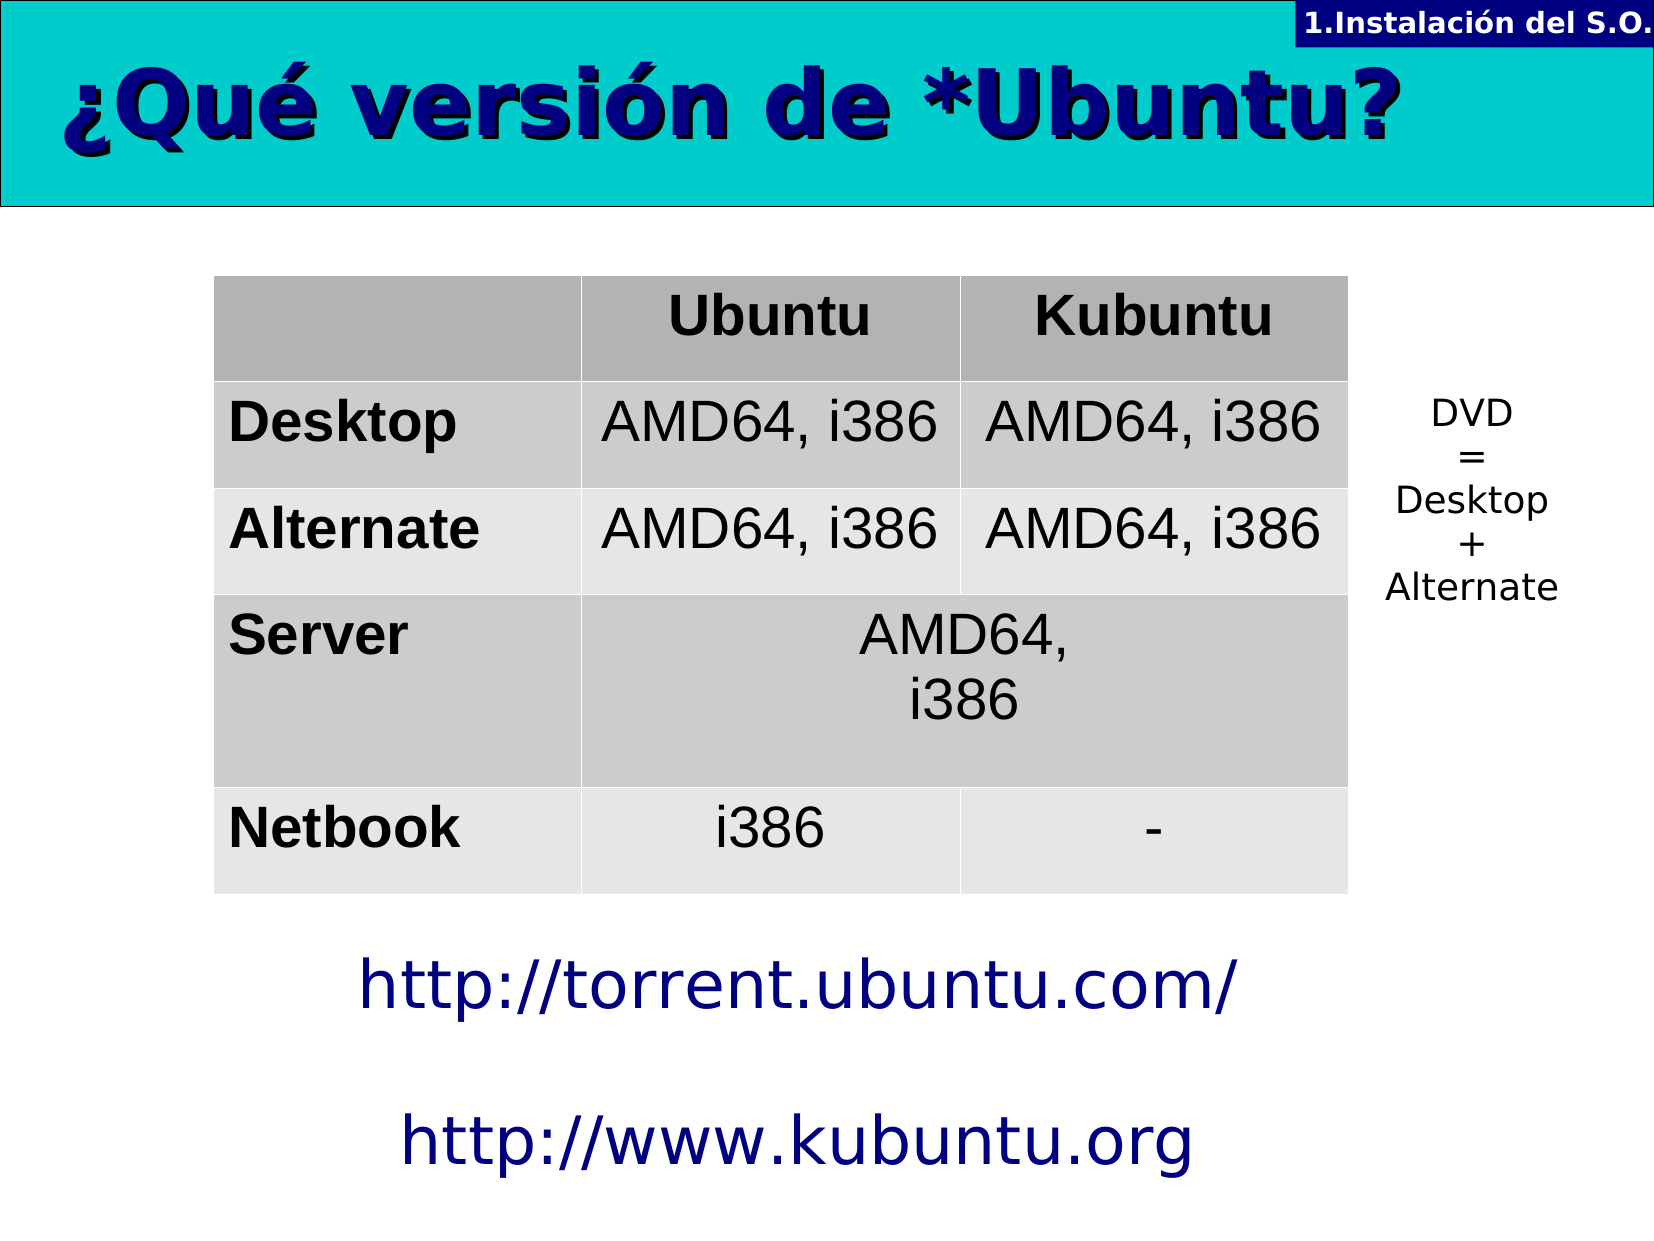

1.Instalación del S.O.
# ¿Qué versión de *Ubuntu?
| | Ubuntu | Kubuntu |
| --- | --- | --- |
| Desktop | AMD64, i386 | AMD64, i386 |
| Alternate | AMD64, i386 | AMD64, i386 |
| Server | AMD64, i386 | |
| Netbook | i386 | - |
DVD
=
Desktop
+
Alternate
http://torrent.ubuntu.com/
http://www.kubuntu.org